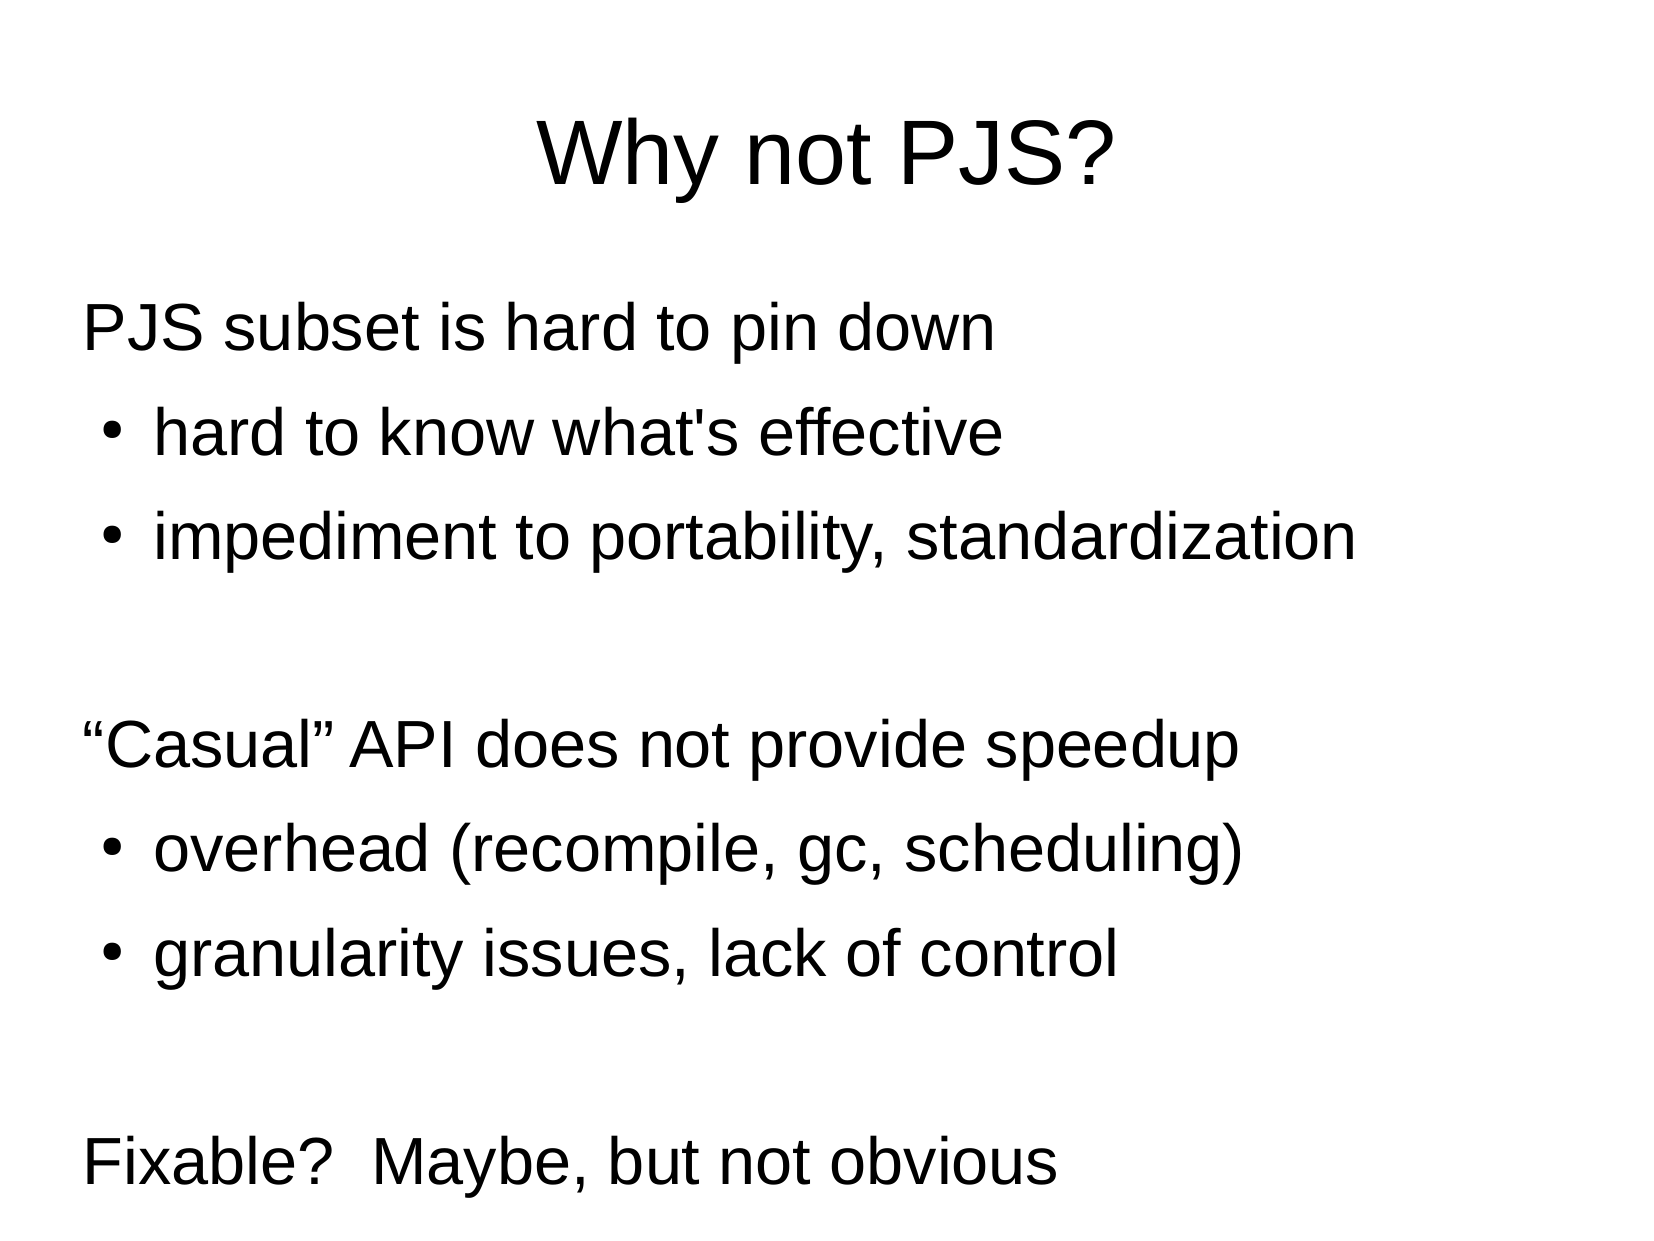

# Why not PJS?
PJS subset is hard to pin down
hard to know what's effective
impediment to portability, standardization
“Casual” API does not provide speedup
overhead (recompile, gc, scheduling)
granularity issues, lack of control
Fixable? Maybe, but not obvious